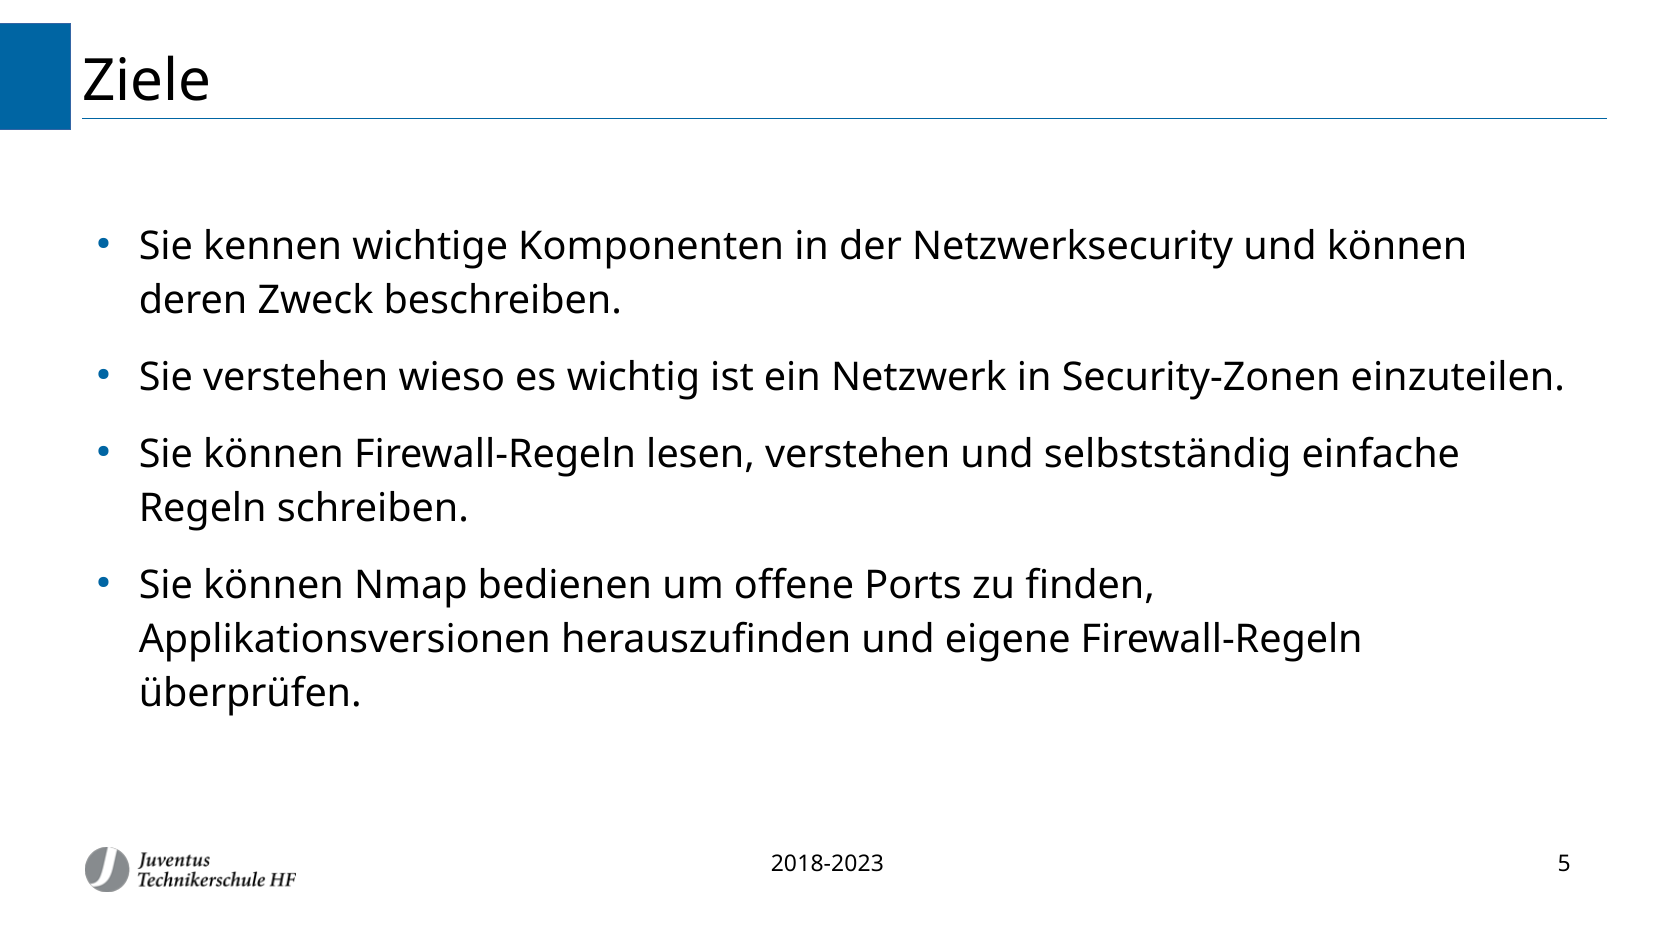

# Ziele
Sie kennen wichtige Komponenten in der Netzwerksecurity und können deren Zweck beschreiben.
Sie verstehen wieso es wichtig ist ein Netzwerk in Security-Zonen einzuteilen.
Sie können Firewall-Regeln lesen, verstehen und selbstständig einfache Regeln schreiben.
Sie können Nmap bedienen um offene Ports zu finden, Applikationsversionen herauszufinden und eigene Firewall-Regeln überprüfen.
2018-2023
5